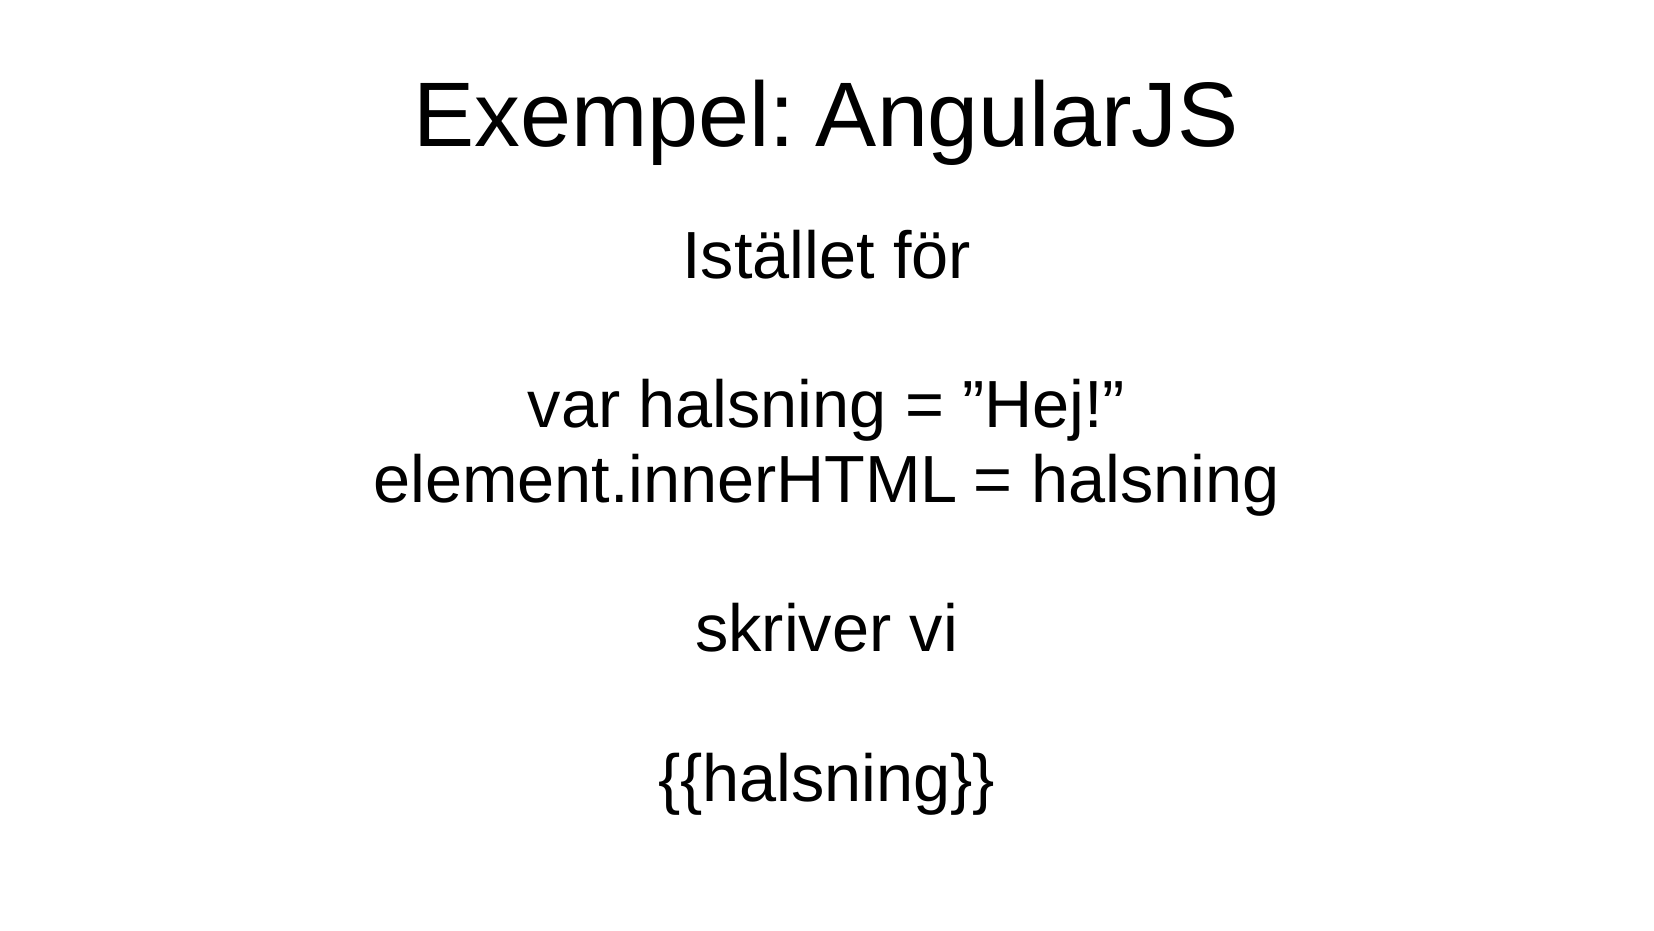

Exempel: AngularJS
# Istället för
var halsning = ”Hej!”
element.innerHTML = halsning
skriver vi
{{halsning}}